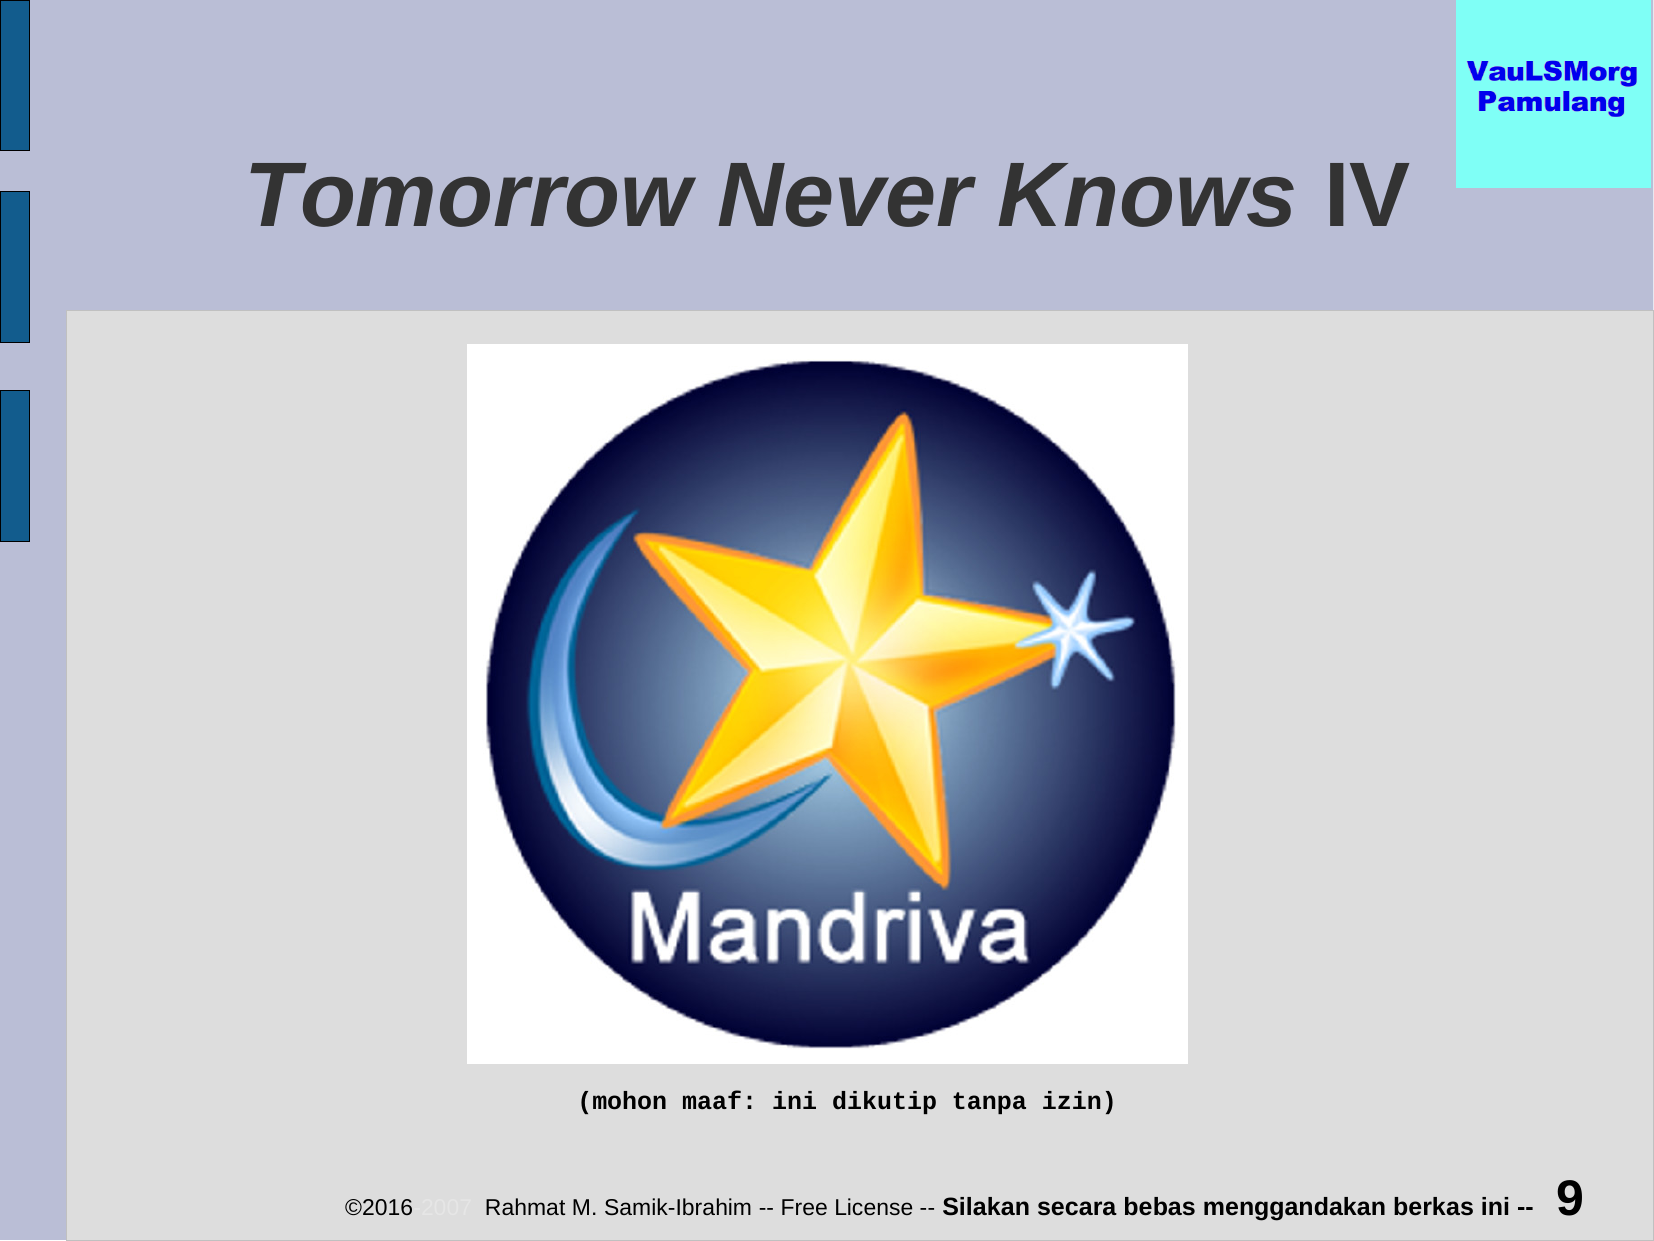

# Tomorrow Never Knows IV
(mohon maaf: ini dikutip tanpa izin)